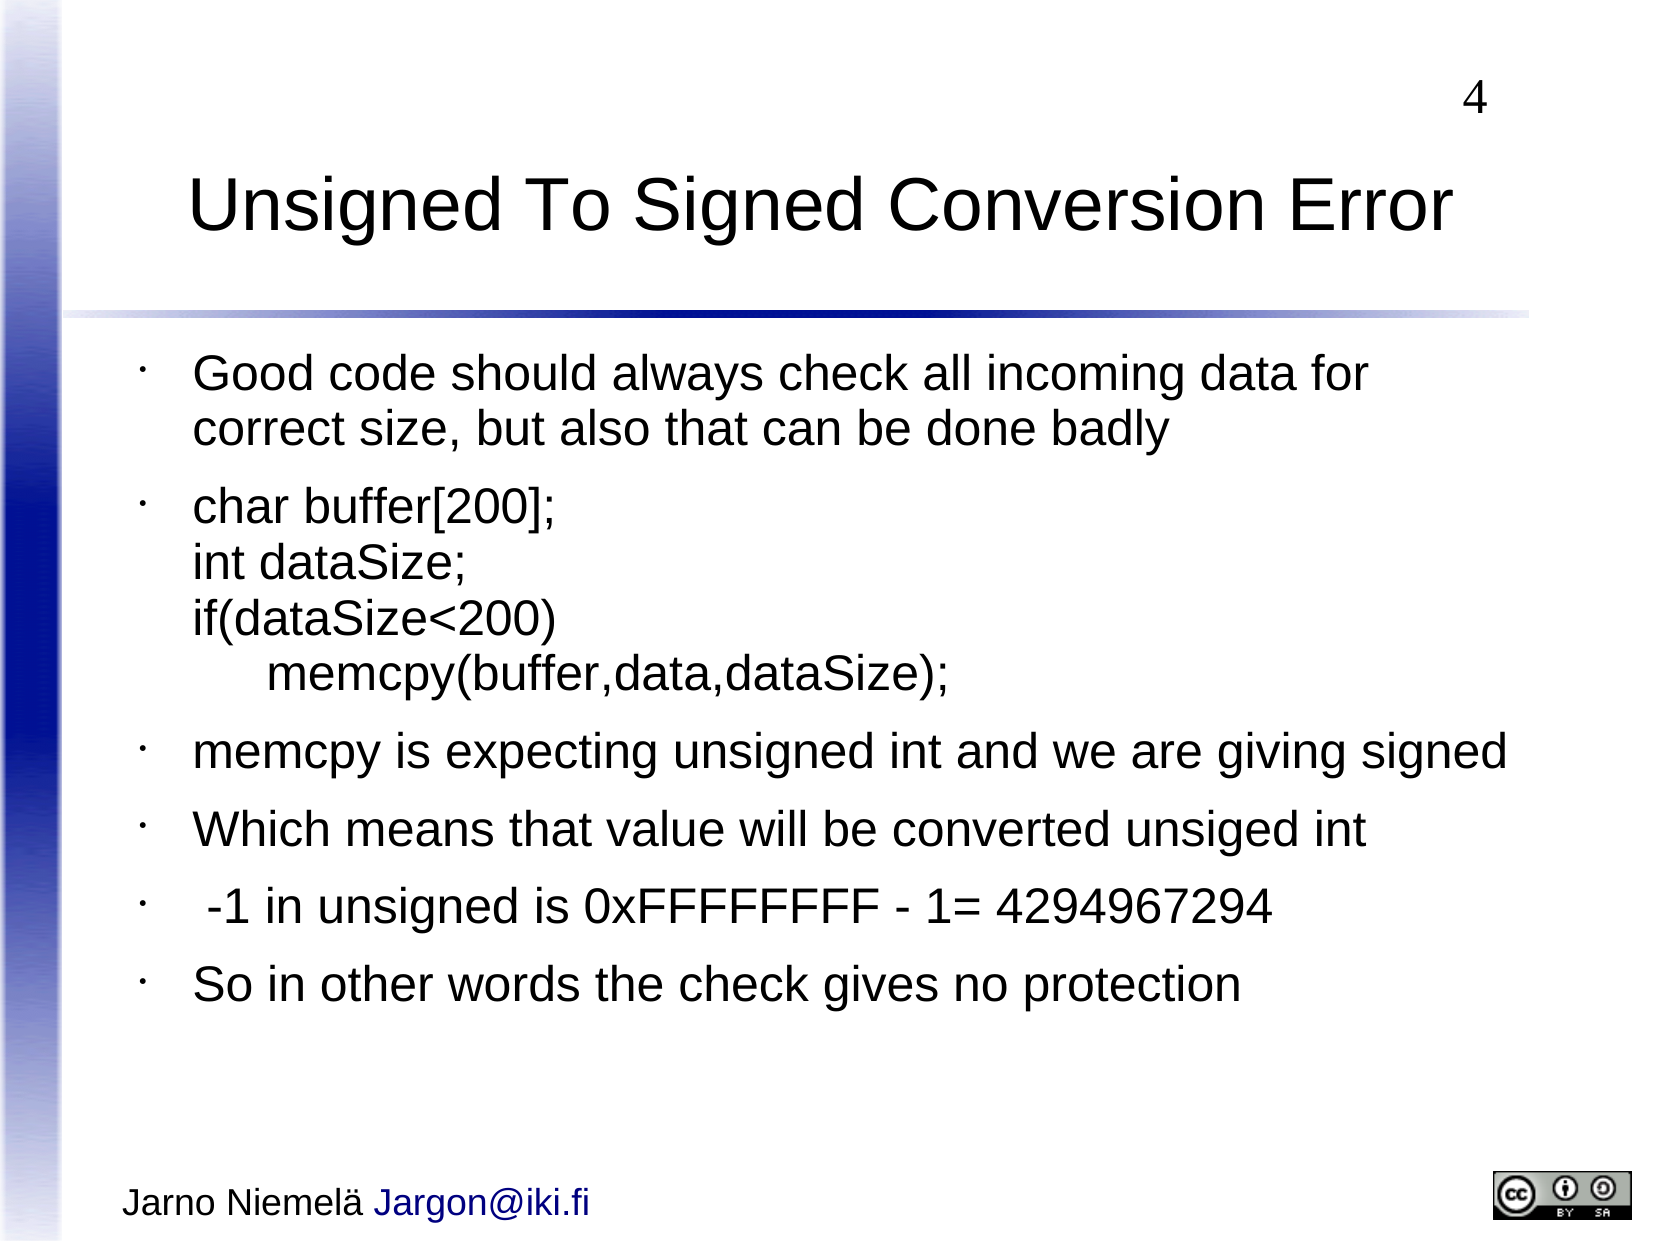

# Unsigned To Signed Conversion Error
Good code should always check all incoming data for correct size, but also that can be done badly
char buffer[200];
int dataSize;
if(dataSize<200)
	memcpy(buffer,data,dataSize);
memcpy is expecting unsigned int and we are giving signed
Which means that value will be converted unsiged int
 -1 in unsigned is 0xFFFFFFFF - 1= 4294967294
So in other words the check gives no protection